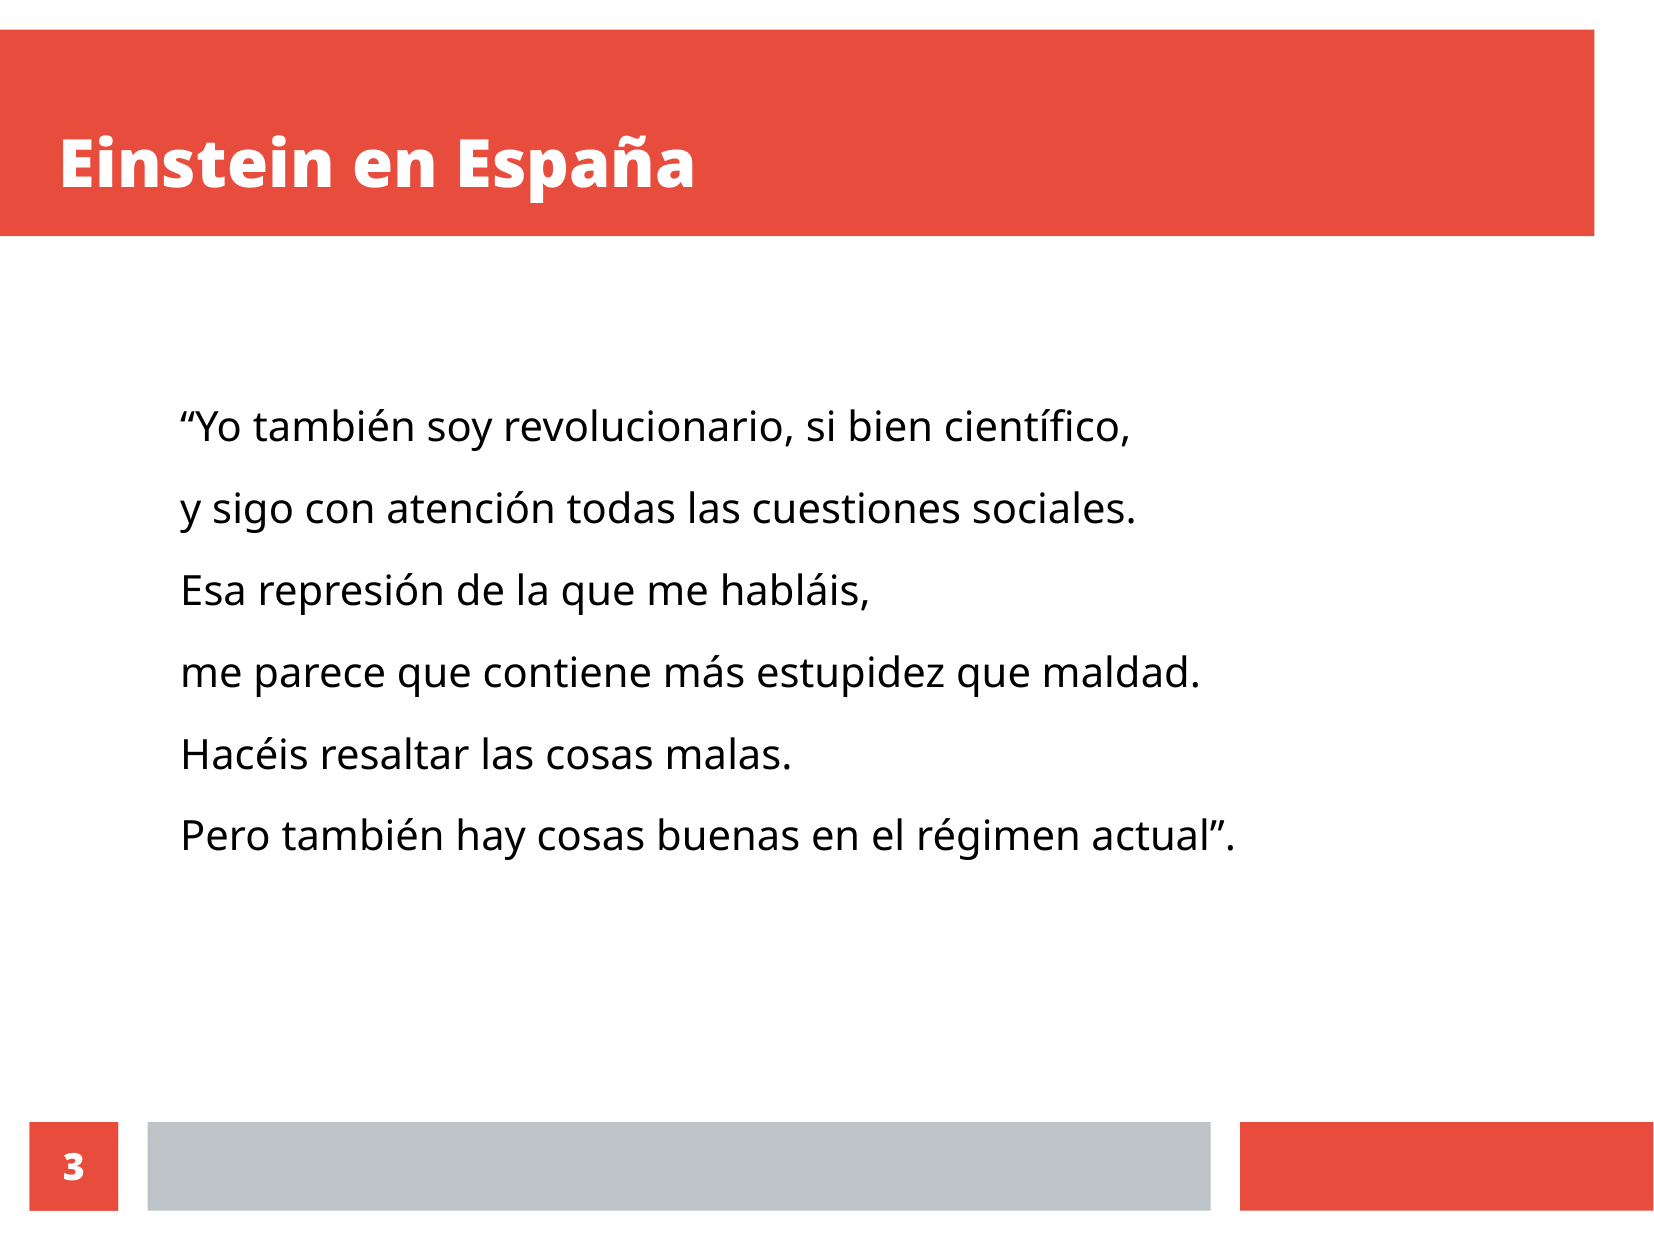

# Einstein en España
“Yo también soy revolucionario, si bien científico,
y sigo con atención todas las cuestiones sociales.
Esa represión de la que me habláis,
me parece que contiene más estupidez que maldad.
Hacéis resaltar las cosas malas.
Pero también hay cosas buenas en el régimen actual”.
3